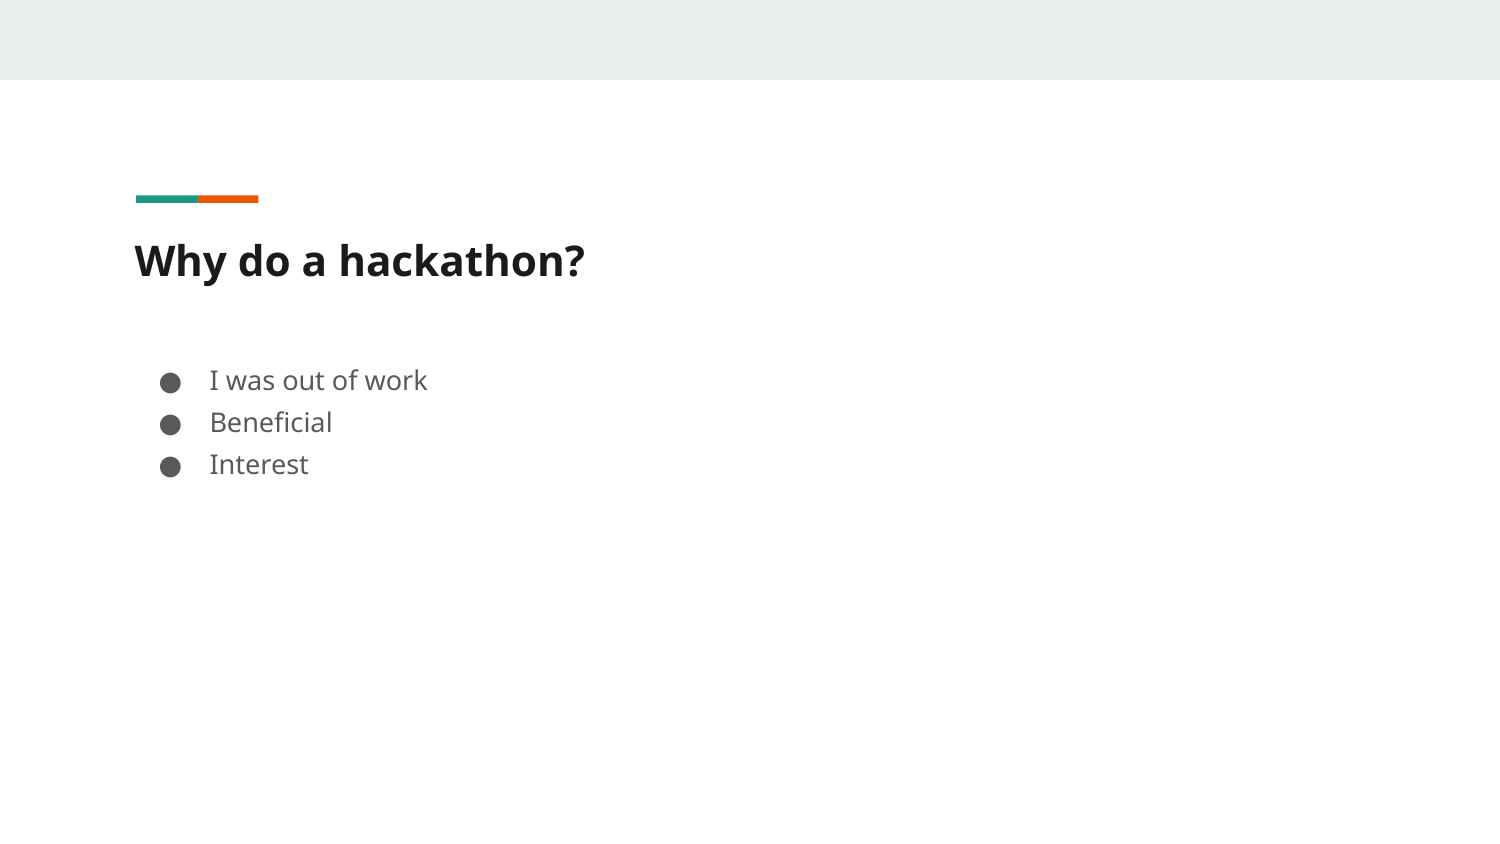

# Why do a hackathon?
I was out of work
Beneficial
Interest